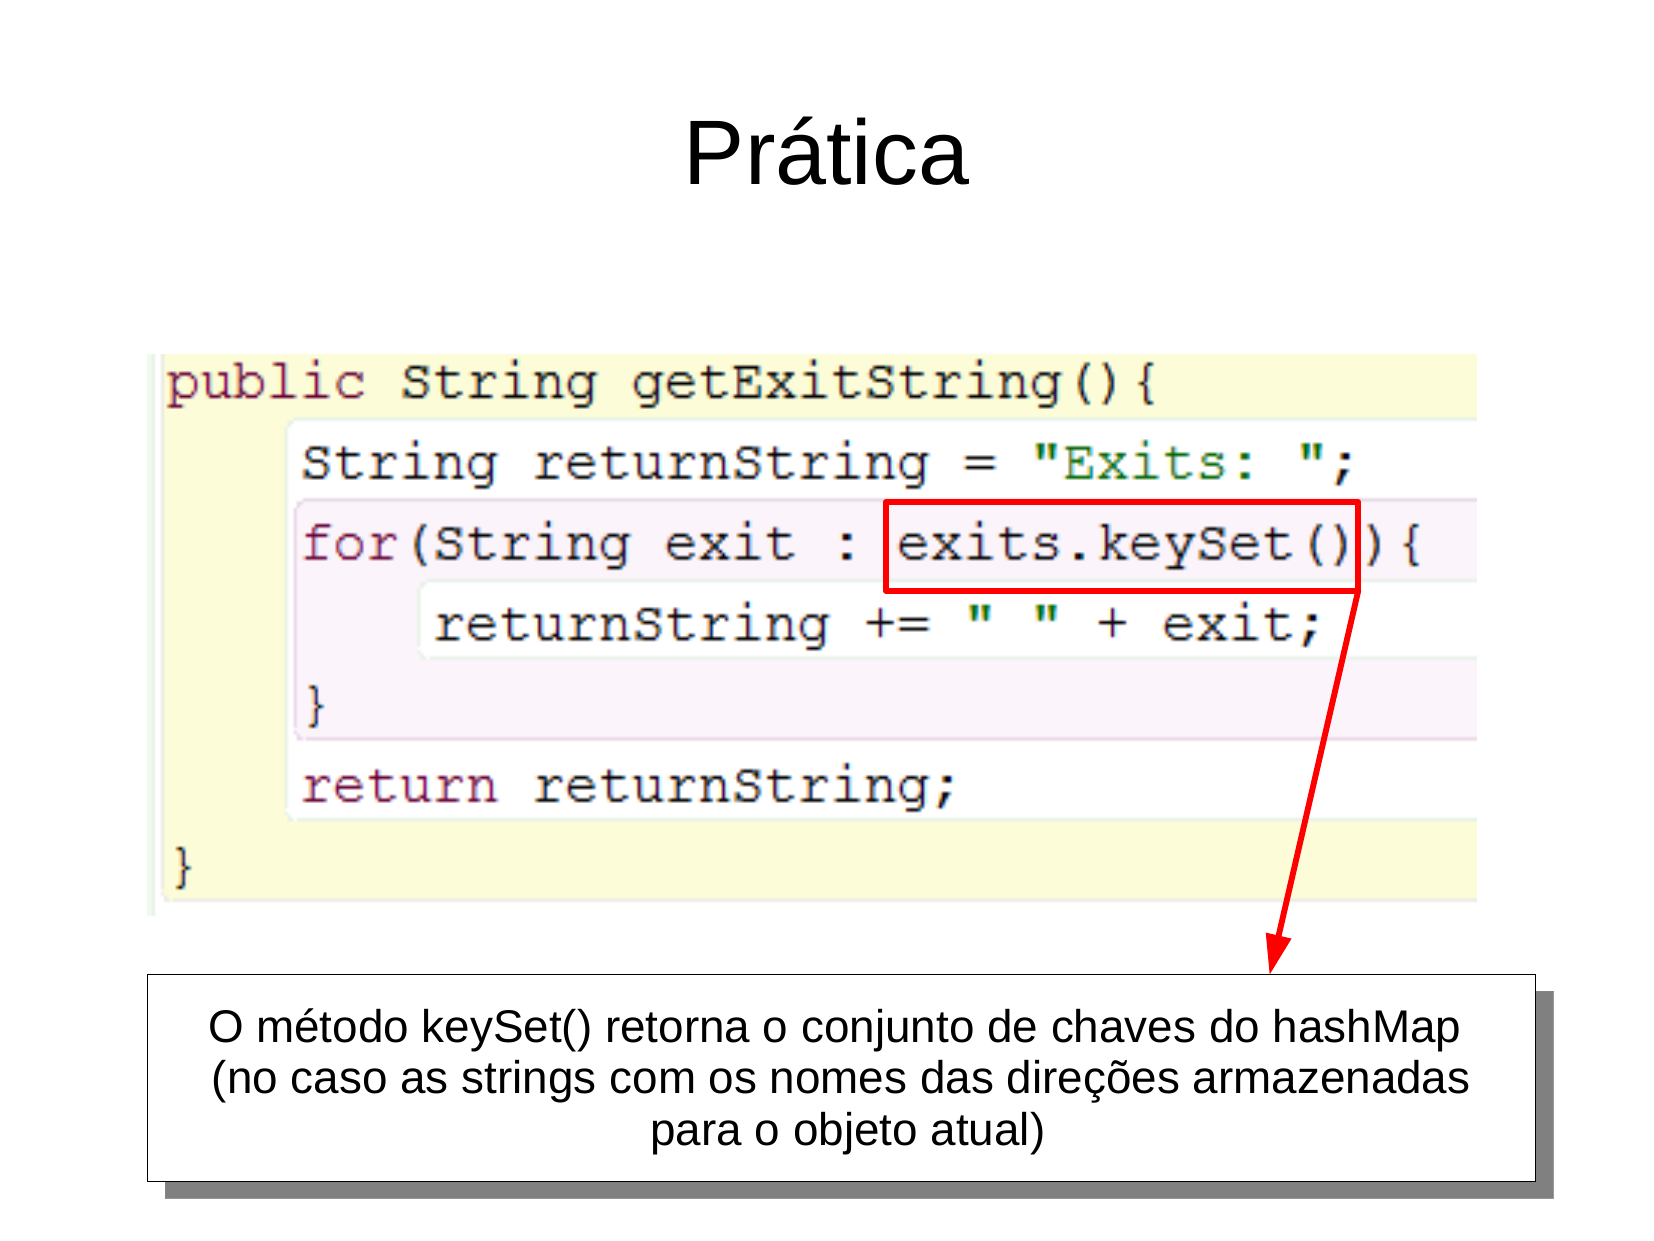

# Prática
O método keySet() retorna o conjunto de chaves do hashMap
(no caso as strings com os nomes das direções armazenadas
 para o objeto atual)